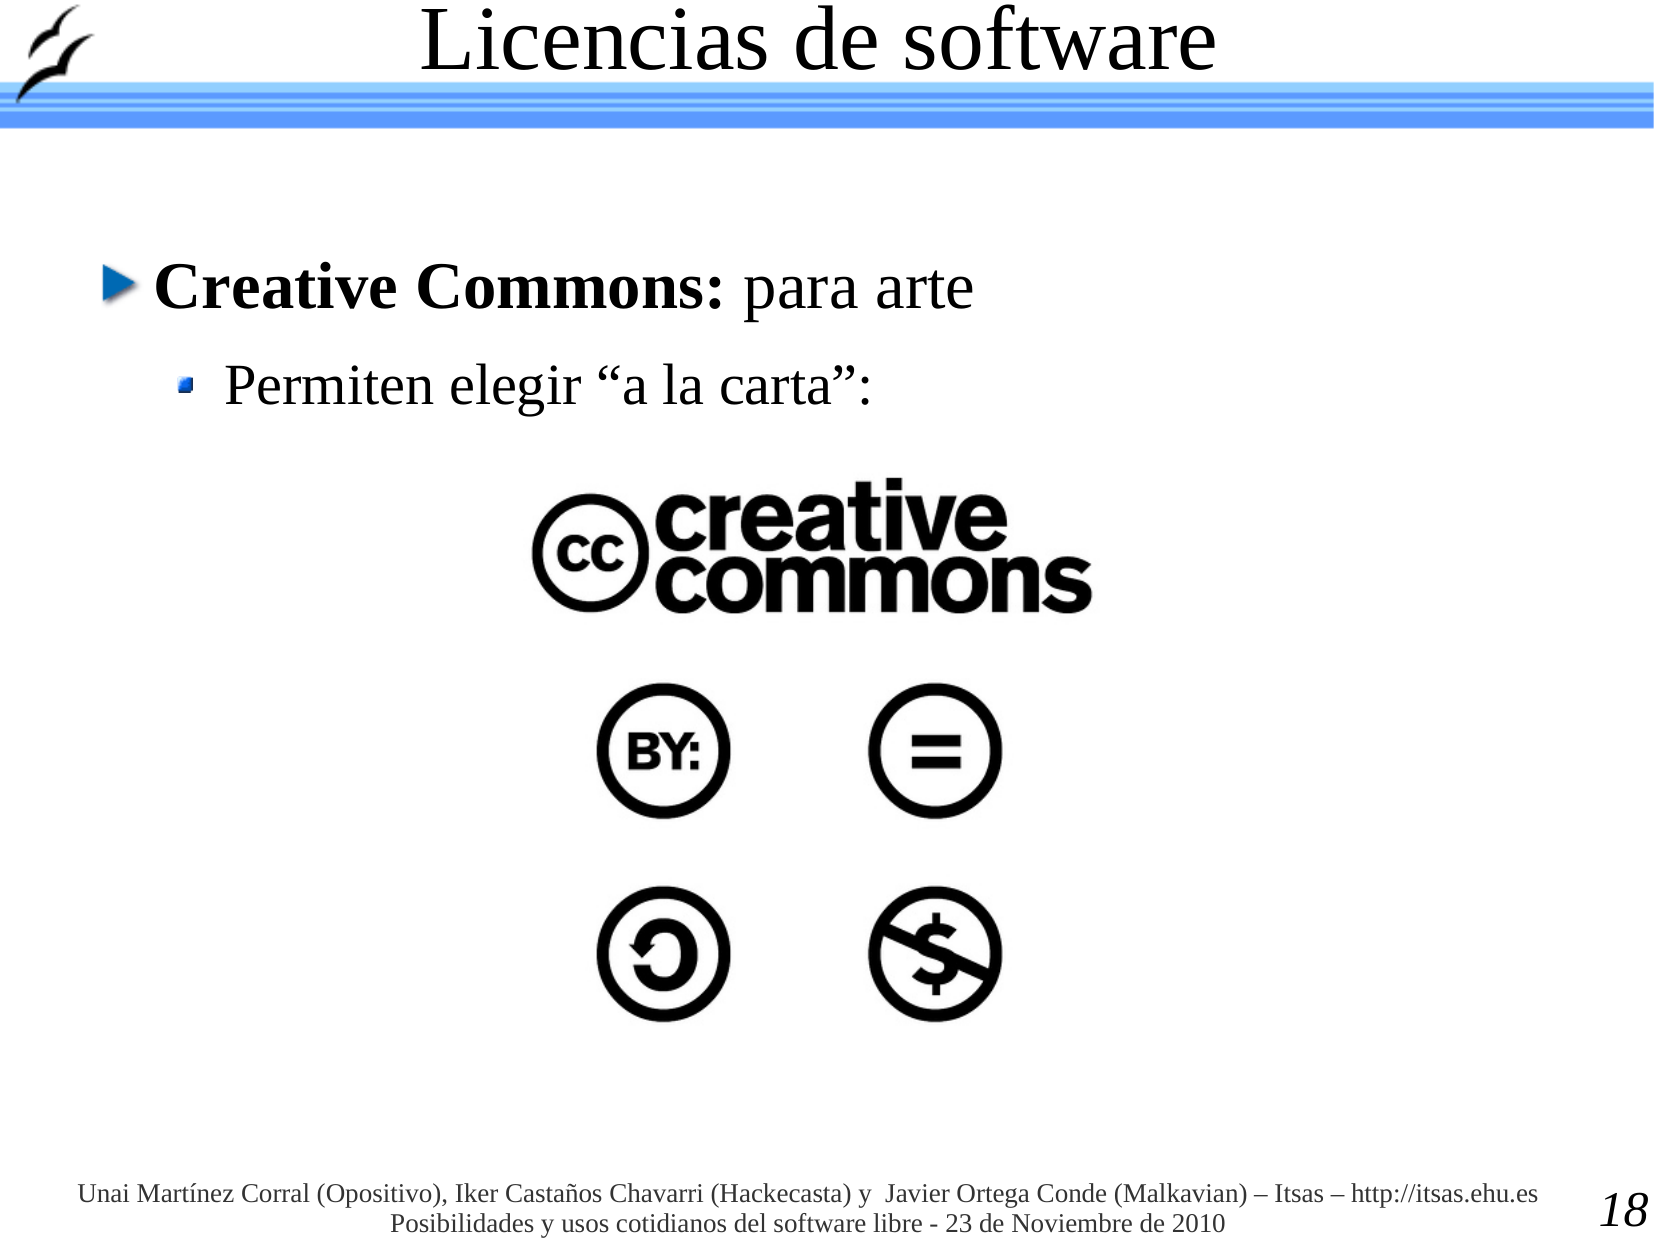

# Licencias de software
Creative Commons: para arte
Permiten elegir “a la carta”: